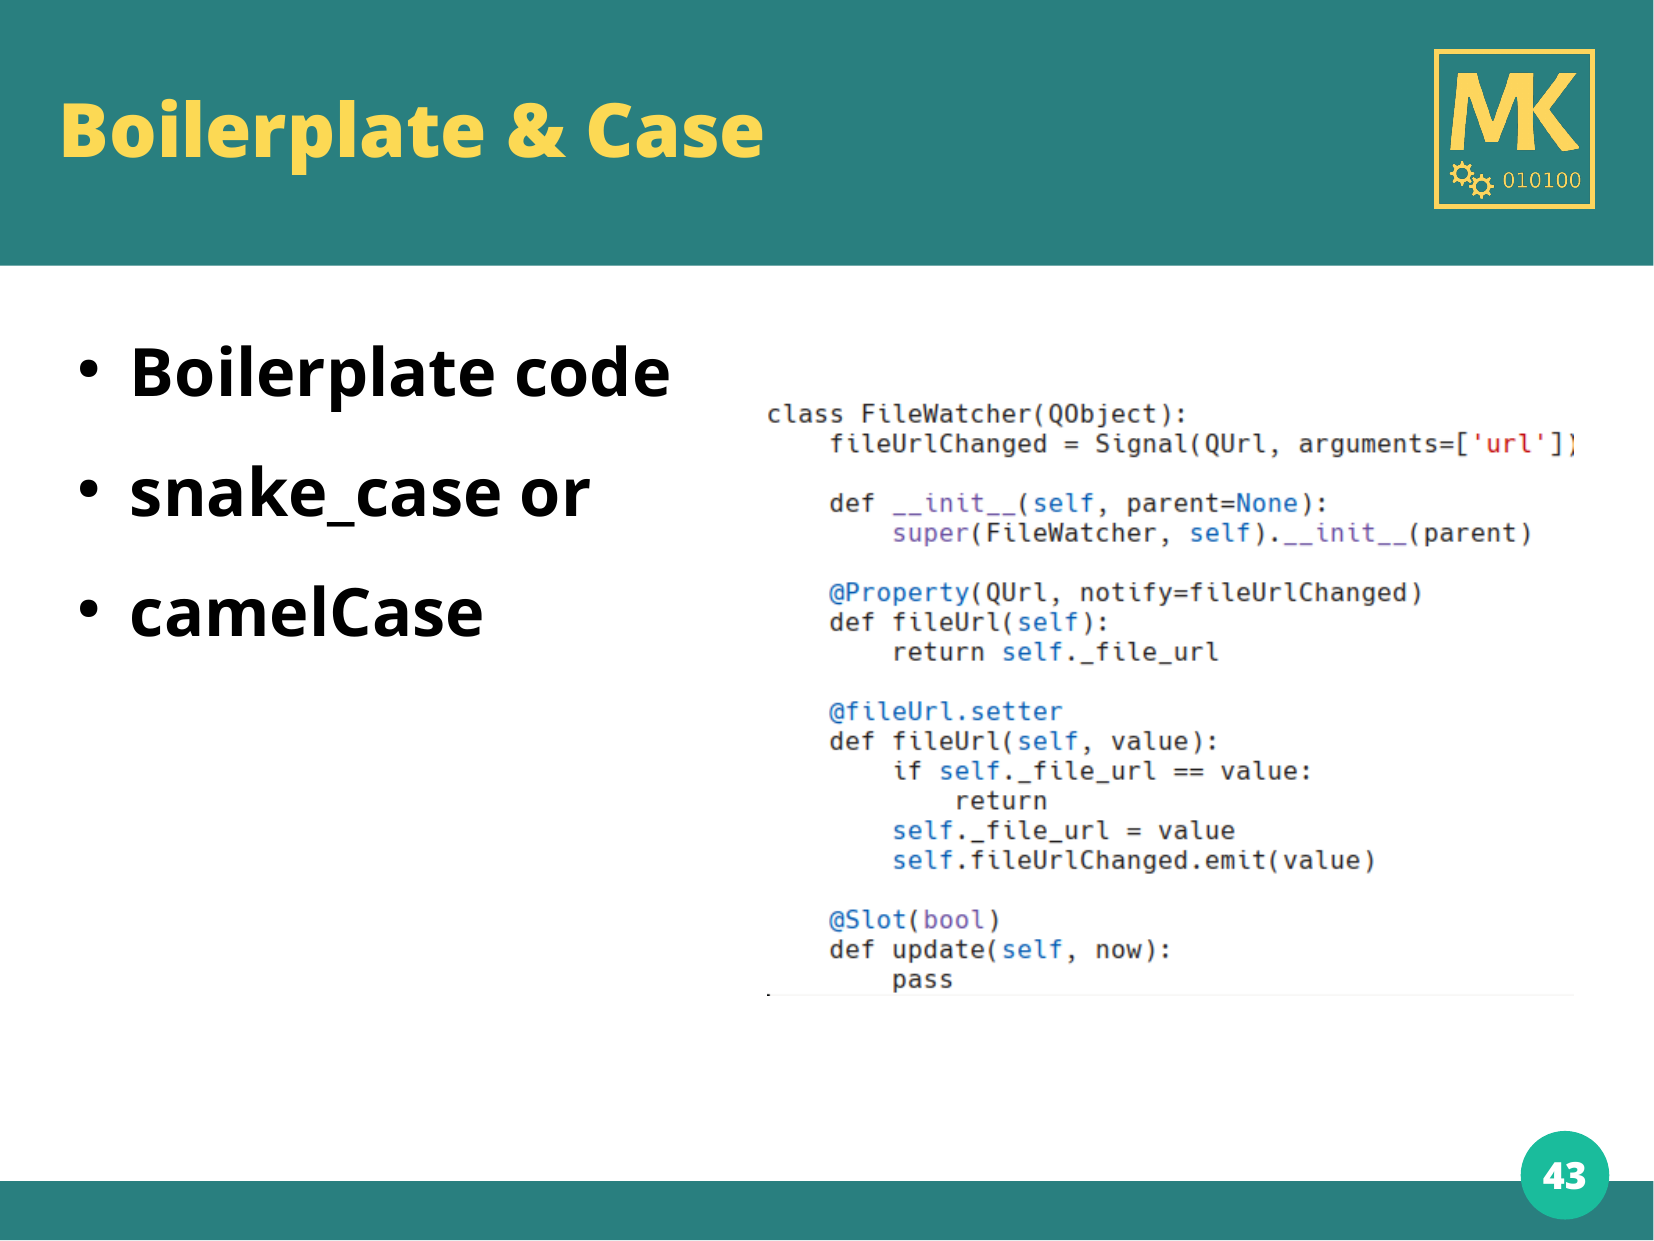

# Boilerplate & Case
Boilerplate code
snake_case or
camelCase
43